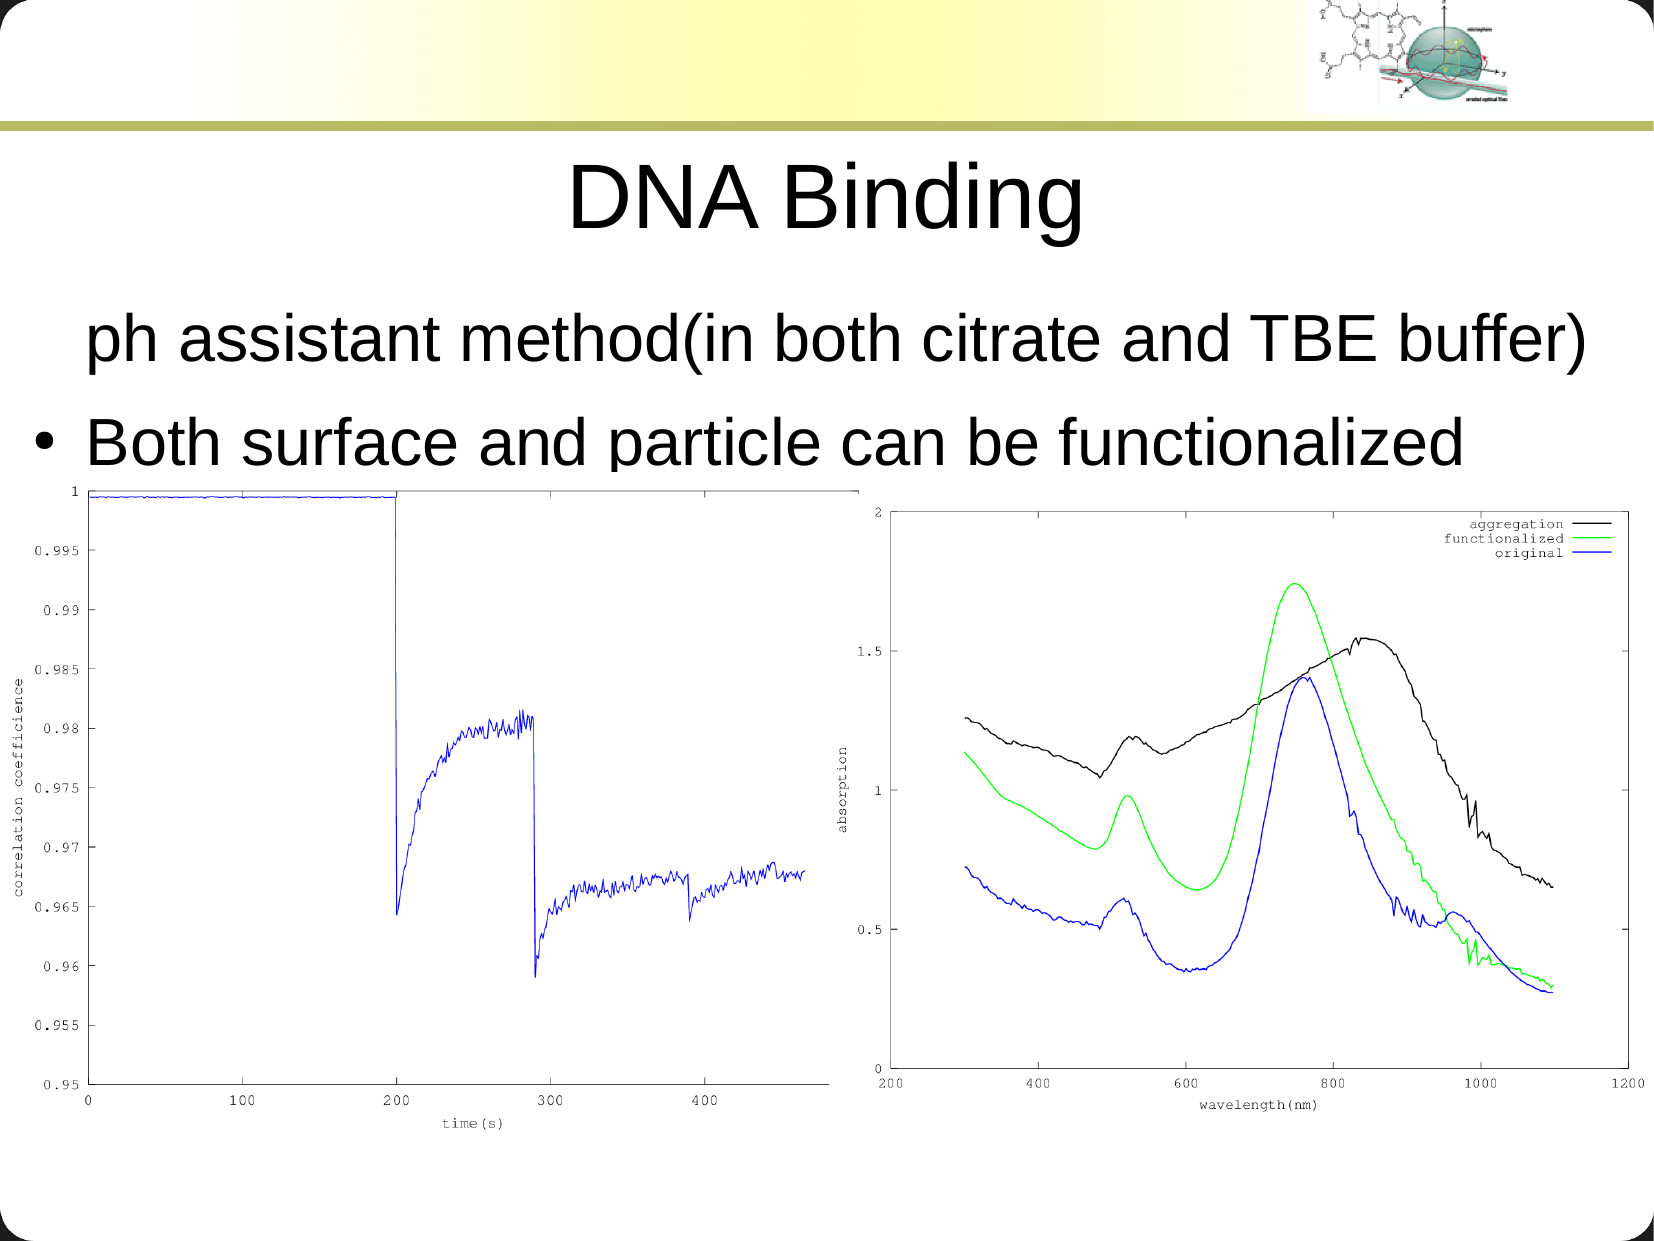

# DNA Binding
ph assistant method(in both citrate and TBE buffer)
Both surface and particle can be functionalized